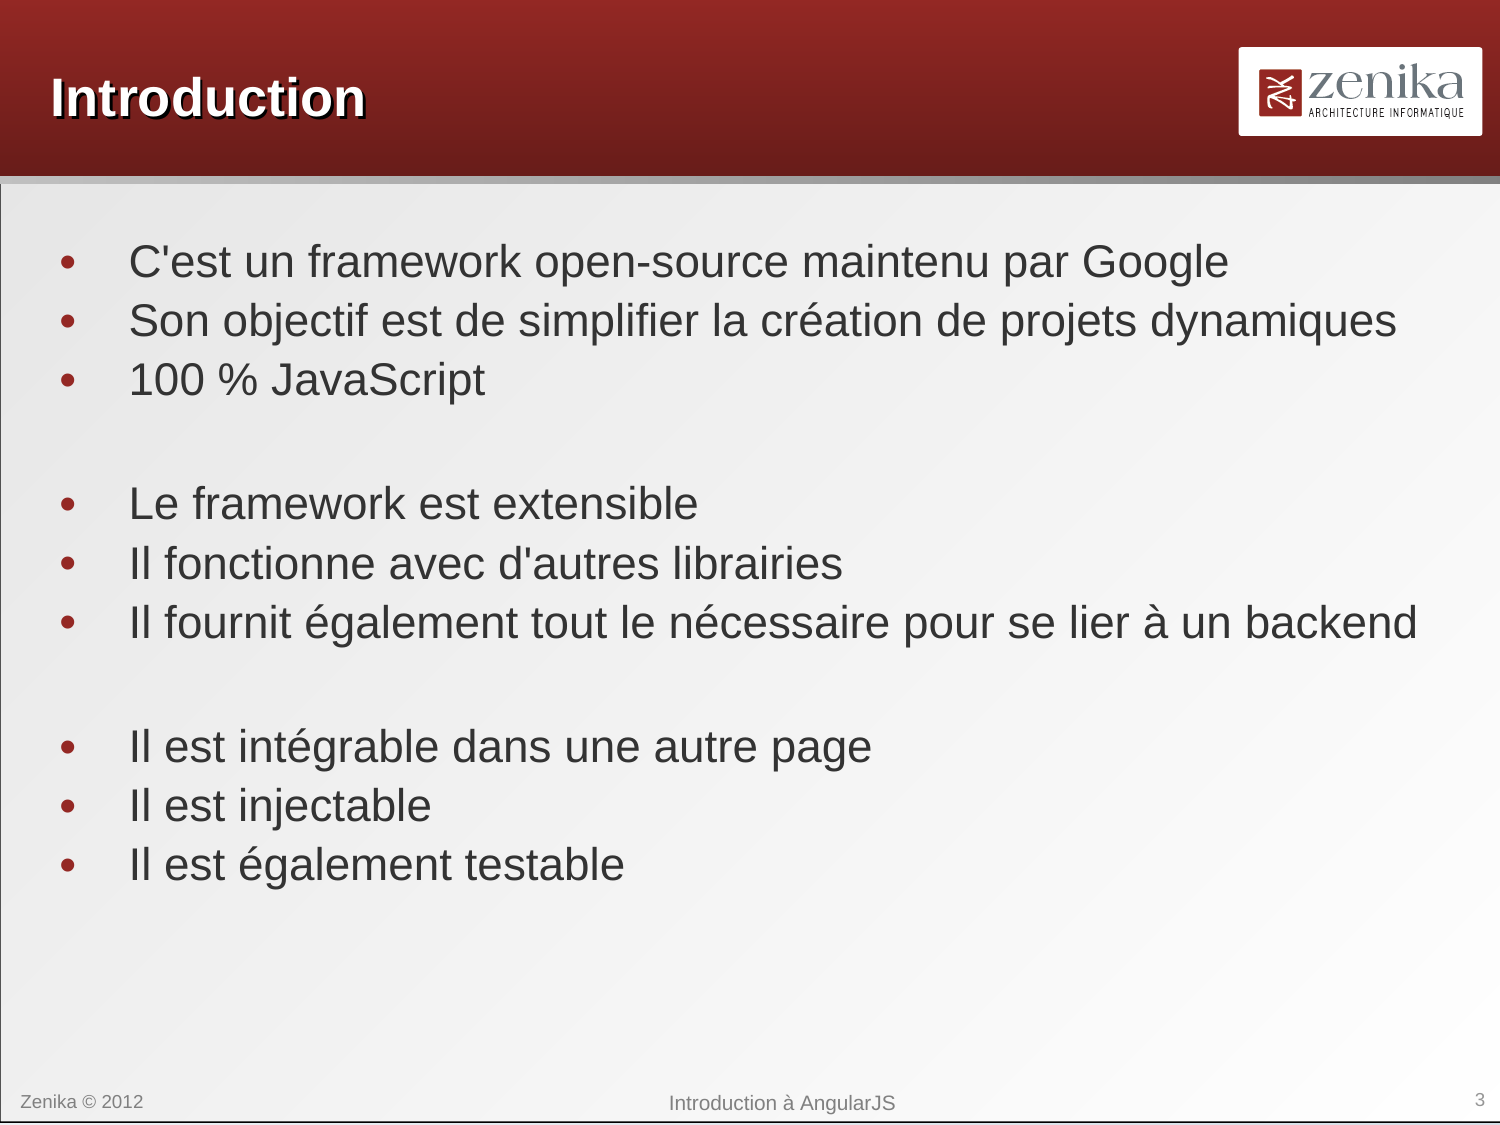

# Introduction
C'est un framework open-source maintenu par Google
Son objectif est de simplifier la création de projets dynamiques
100 % JavaScript
Le framework est extensible
Il fonctionne avec d'autres librairies
Il fournit également tout le nécessaire pour se lier à un backend
Il est intégrable dans une autre page
Il est injectable
Il est également testable